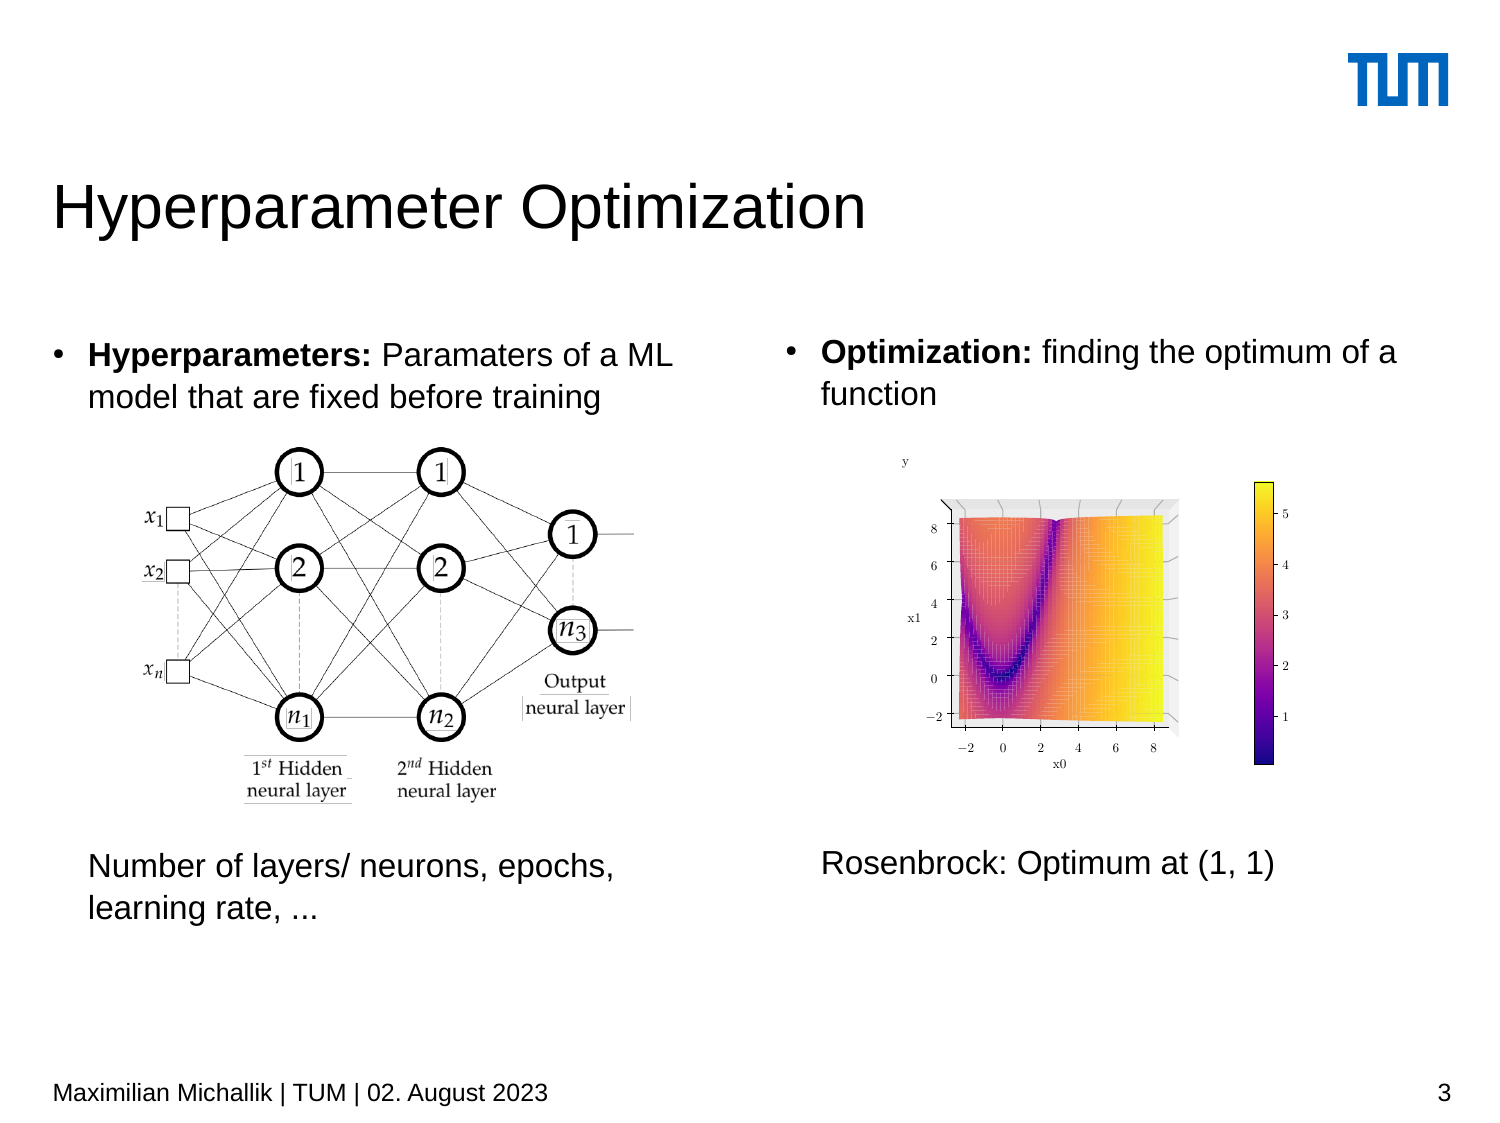

# Hyperparameter Optimization
Optimization: finding the optimum of a function
Rosenbrock: Optimum at (1, 1)
Hyperparameters: Paramaters of a ML model that are fixed before training
Number of layers/ neurons, epochs,
learning rate, ...
Maximilian Michallik | TUM | 02. August 2023
3